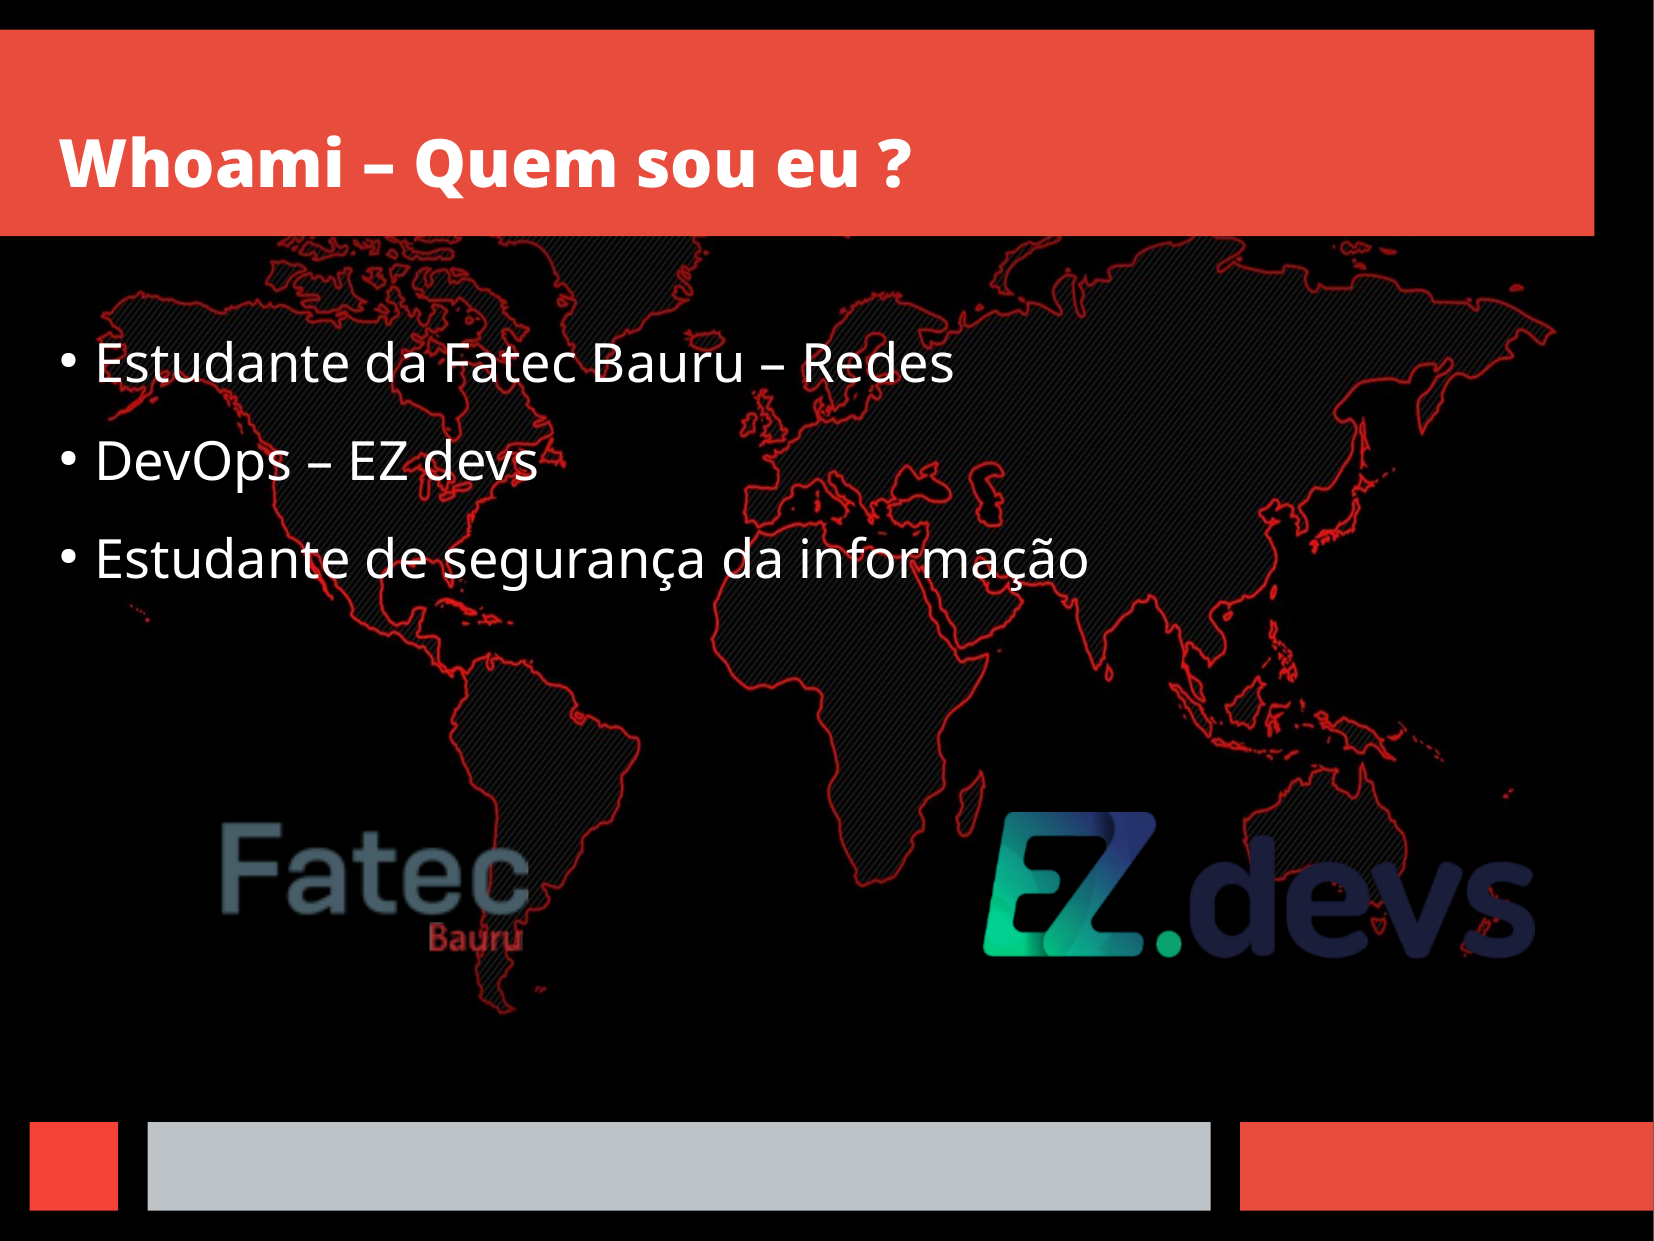

# Whoami – Quem sou eu ?
Estudante da Fatec Bauru – Redes
DevOps – EZ devs
Estudante de segurança da informação